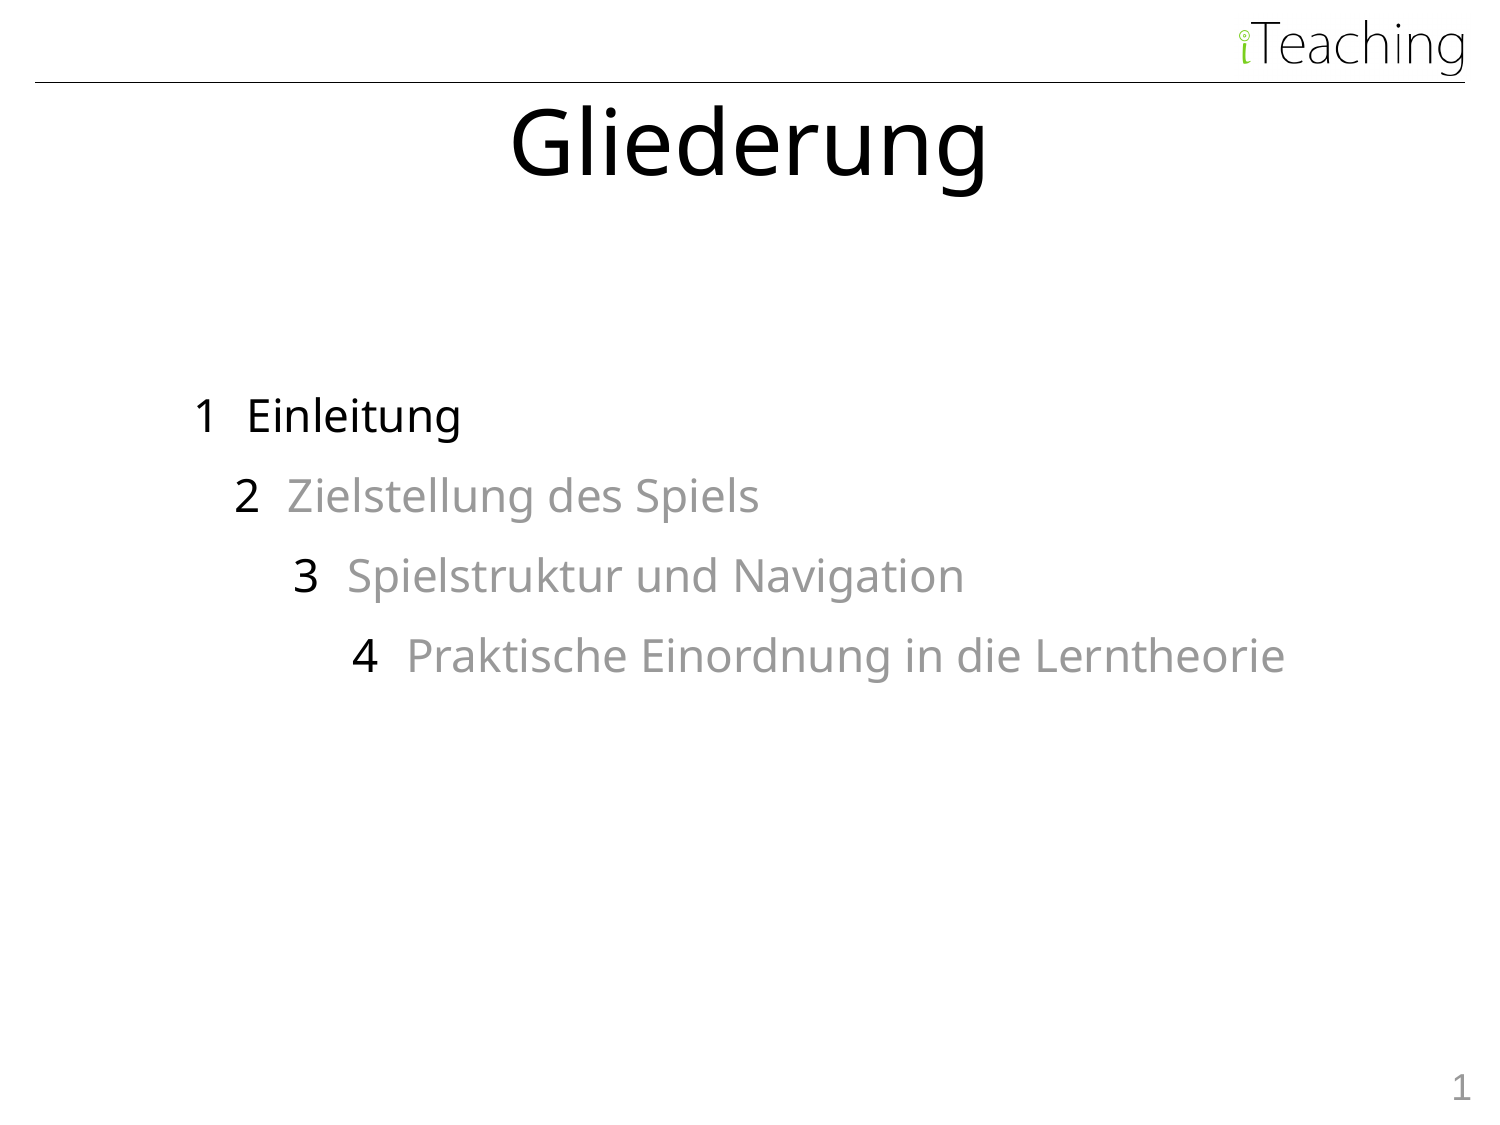

Gliederung
# Einleitung
Zielstellung des Spiels
Spielstruktur und Navigation
Praktische Einordnung in die Lerntheorie
1